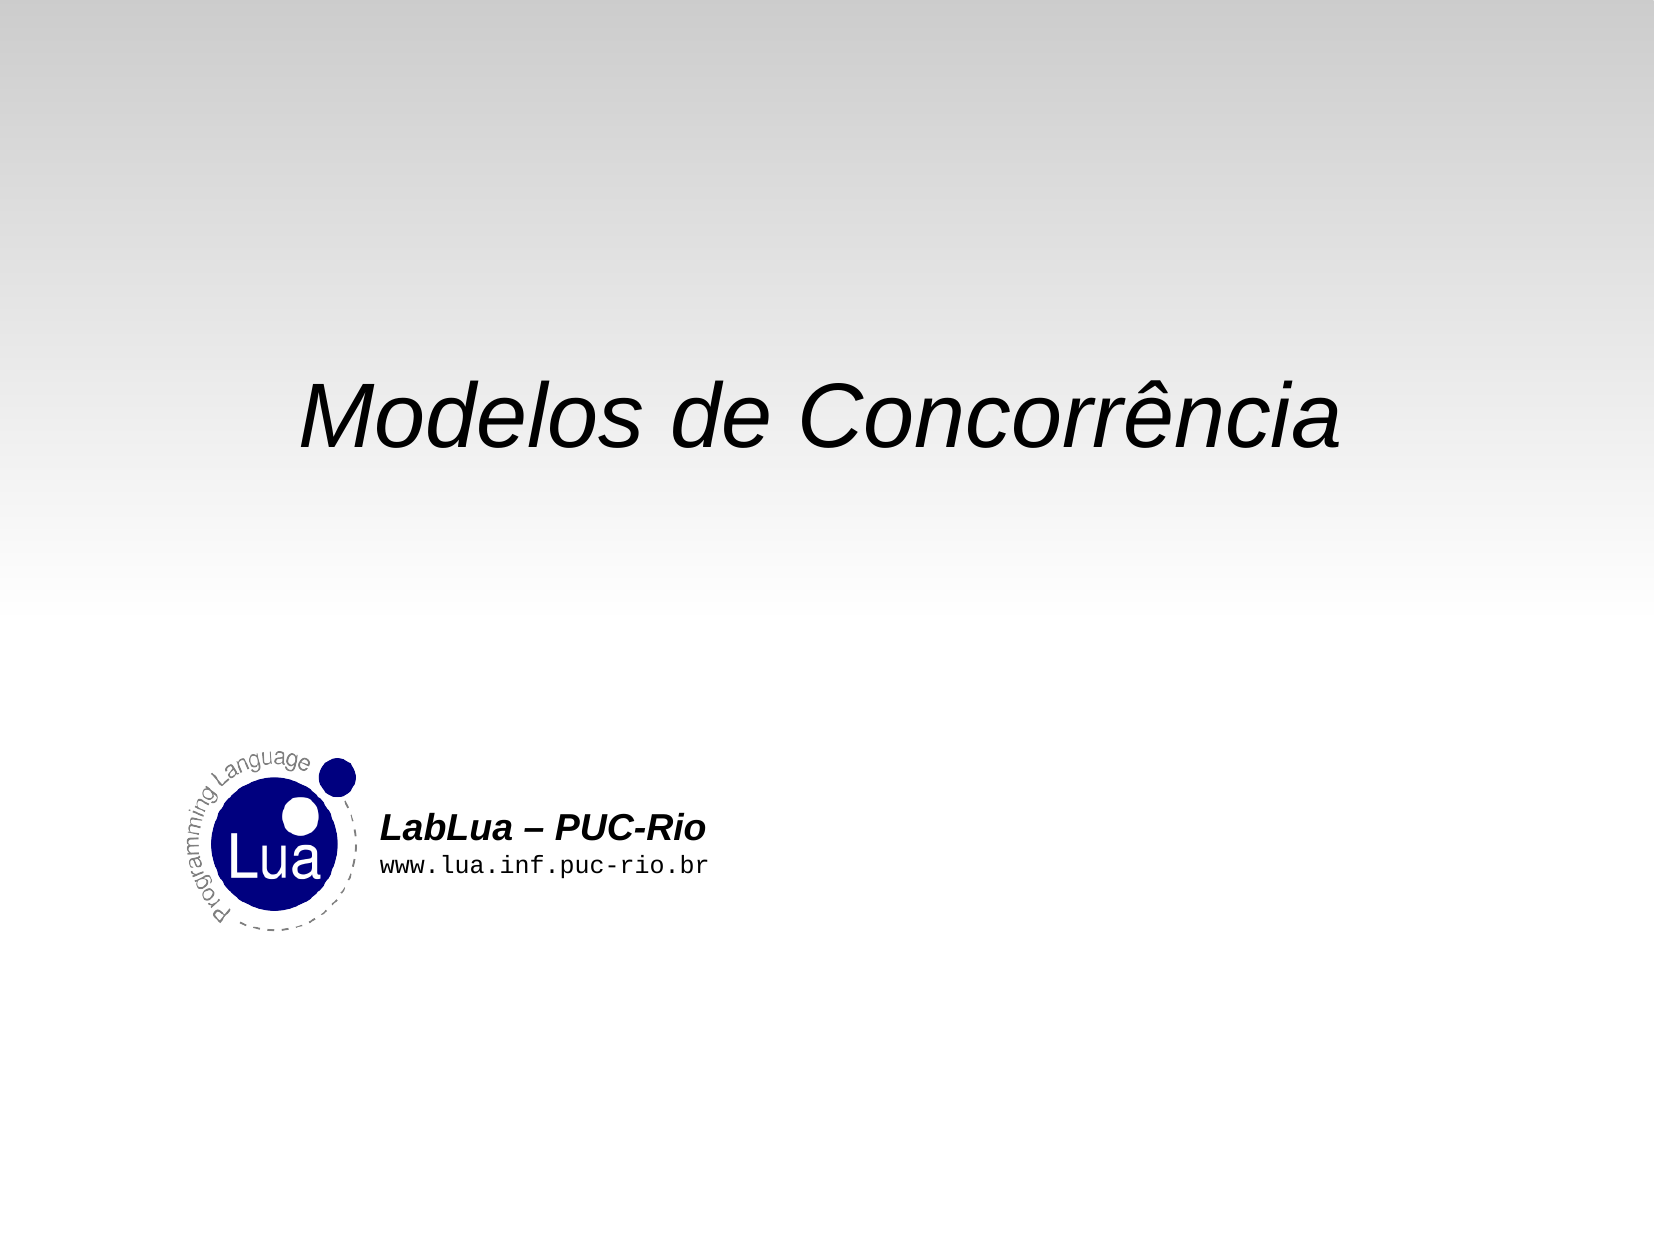

# Modelos de Concorrência
LabLua – PUC-Rio
www.lua.inf.puc-rio.br